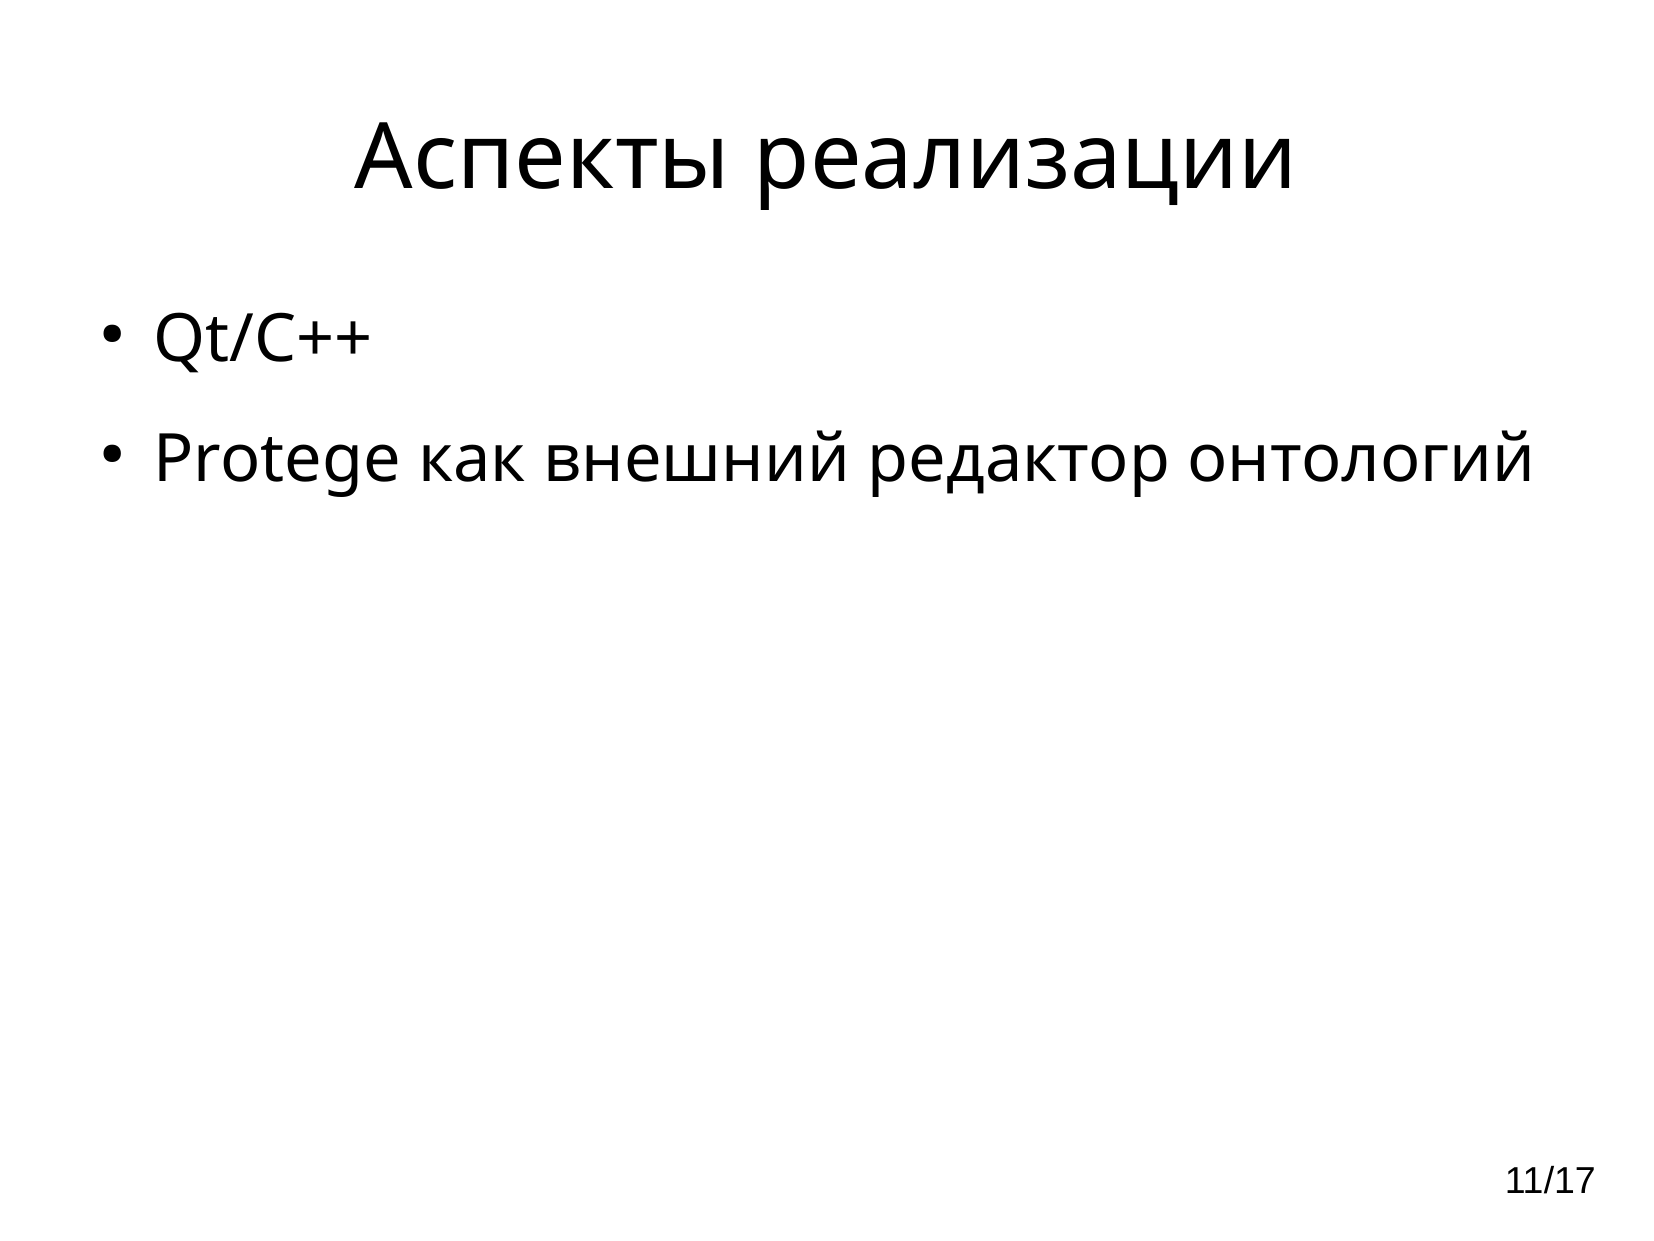

# Аспекты реализации
Qt/C++
Protege как внешний редактор онтологий